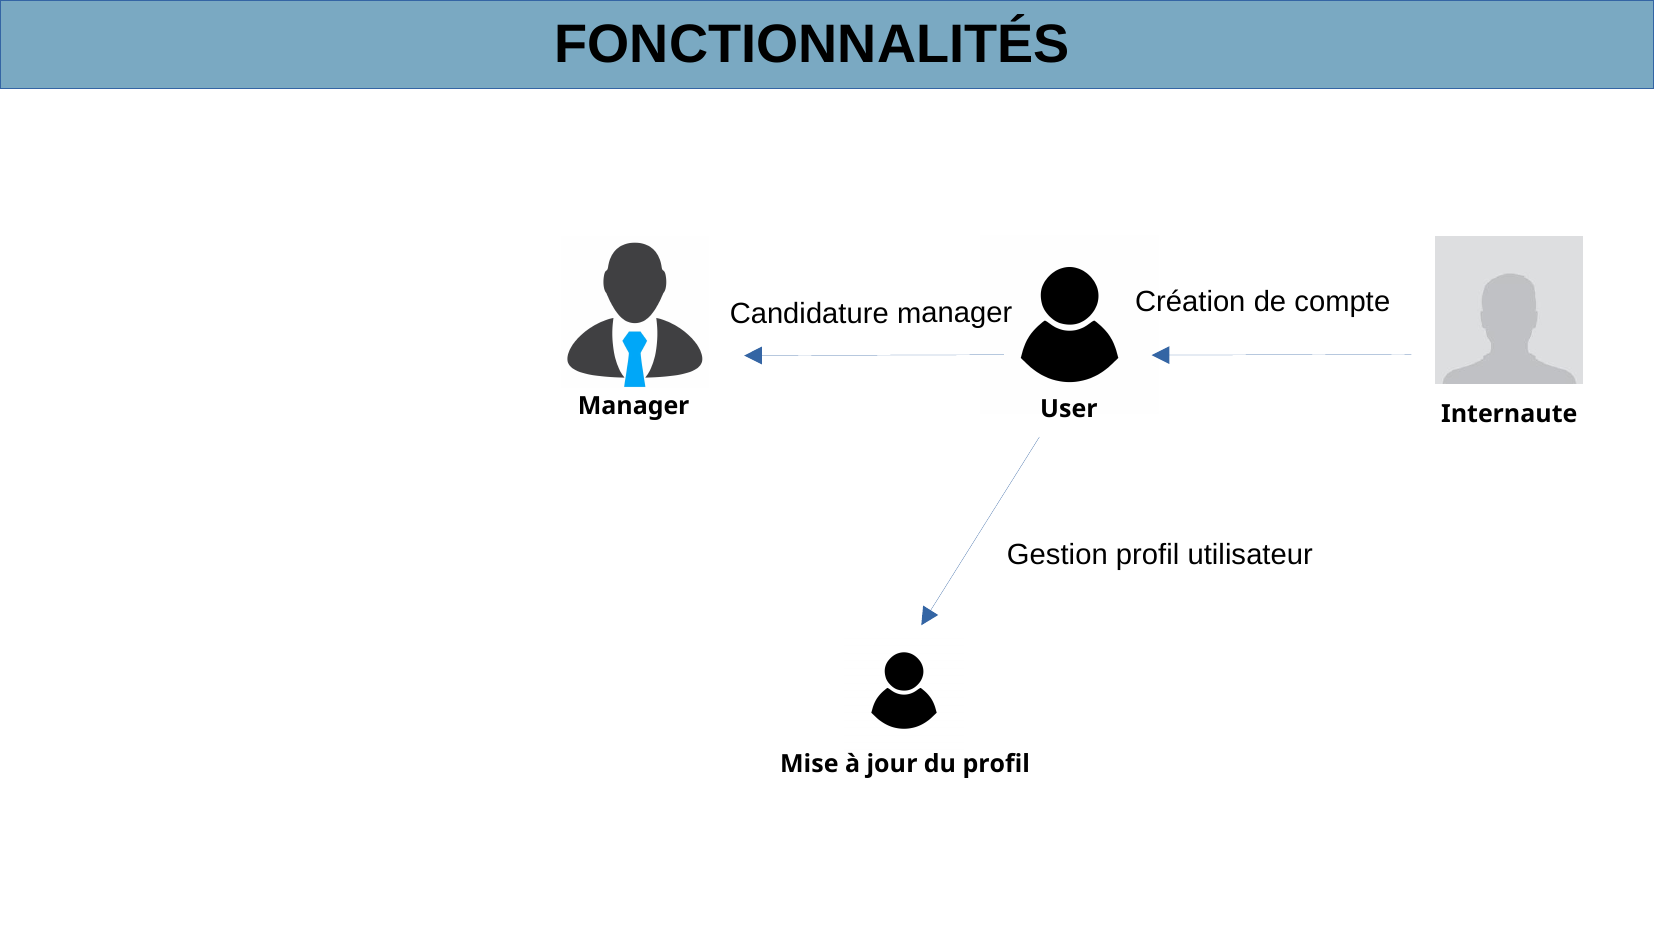

FONCTIONNALITÉS
Création de compte
Candidature manager
Manager
User
Internaute
Gestion profil utilisateur
Mise à jour du profil